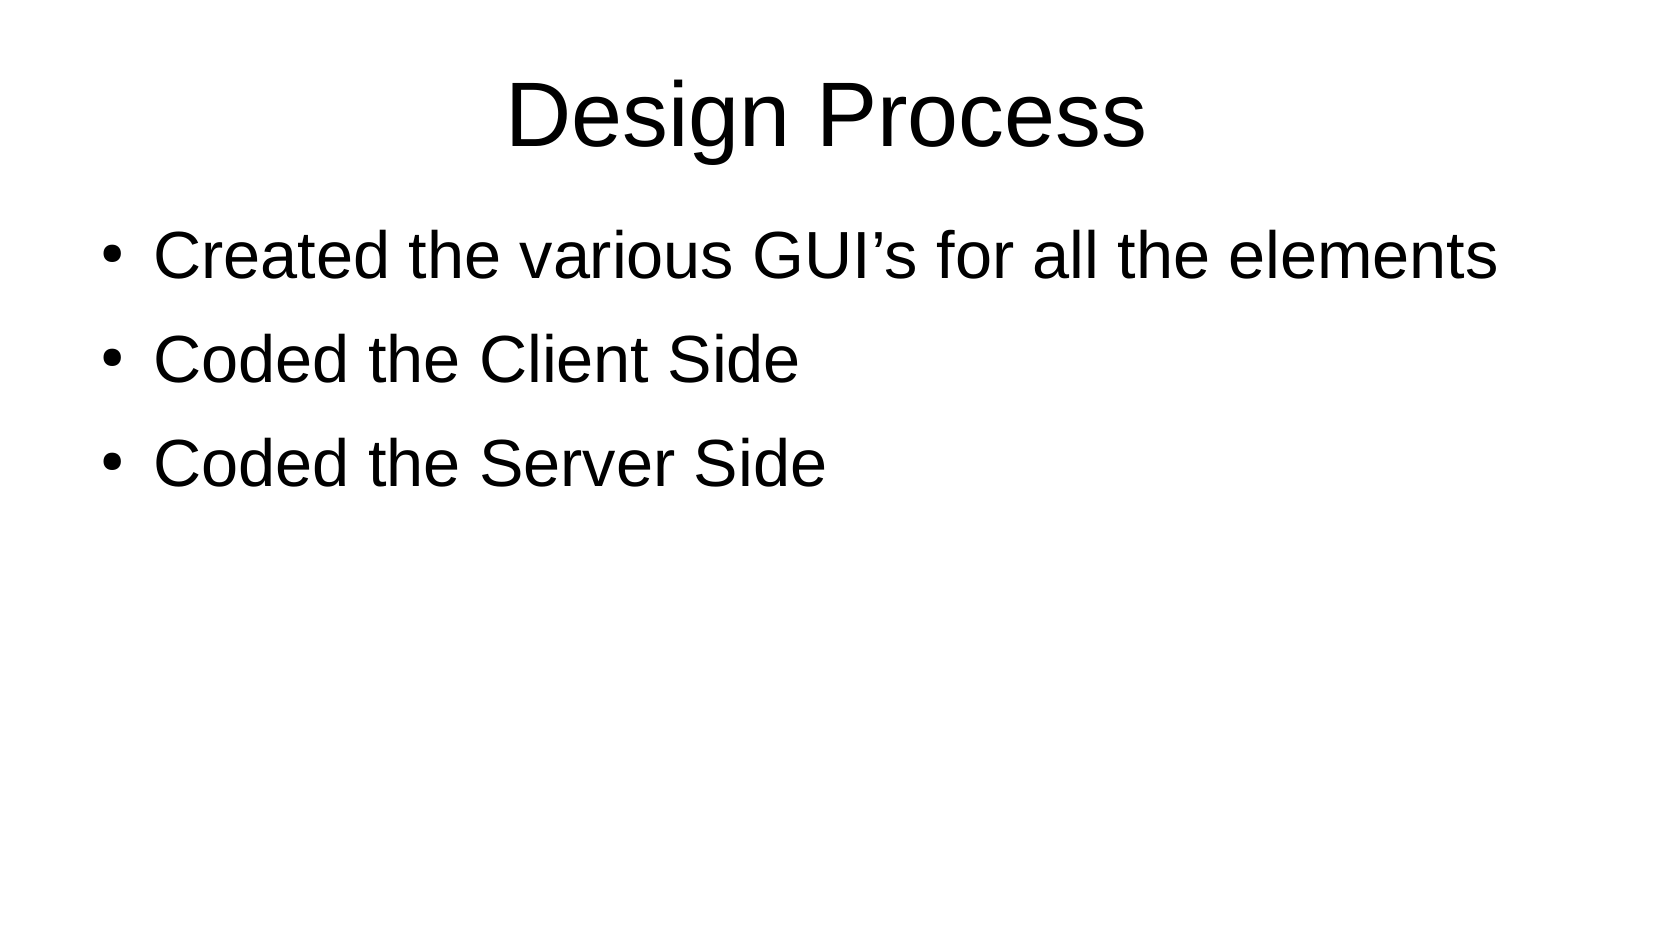

# Design Process
Created the various GUI’s for all the elements
Coded the Client Side
Coded the Server Side